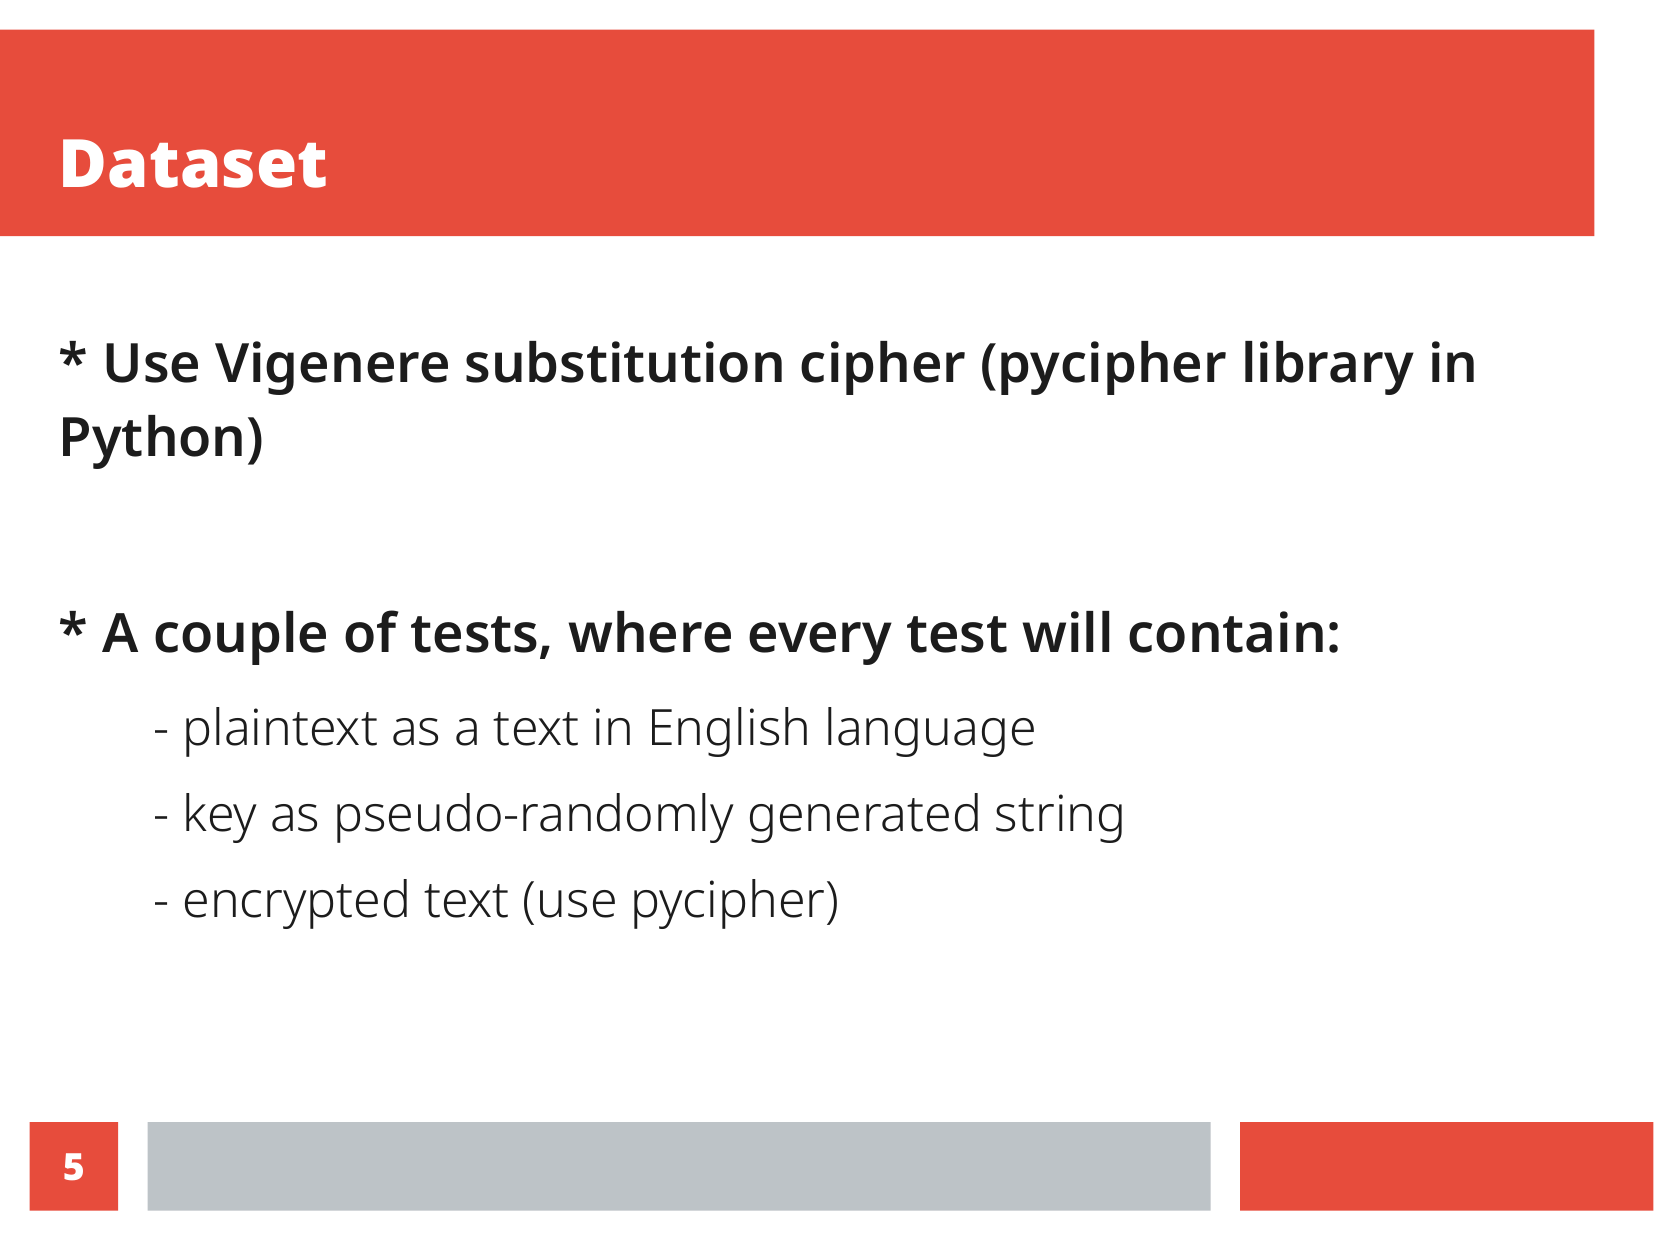

# Dataset
* Use Vigenere substitution cipher (pycipher library in Python)
* A couple of tests, where every test will contain:
- plaintext as a text in English language
- key as pseudo-randomly generated string
- encrypted text (use pycipher)
5